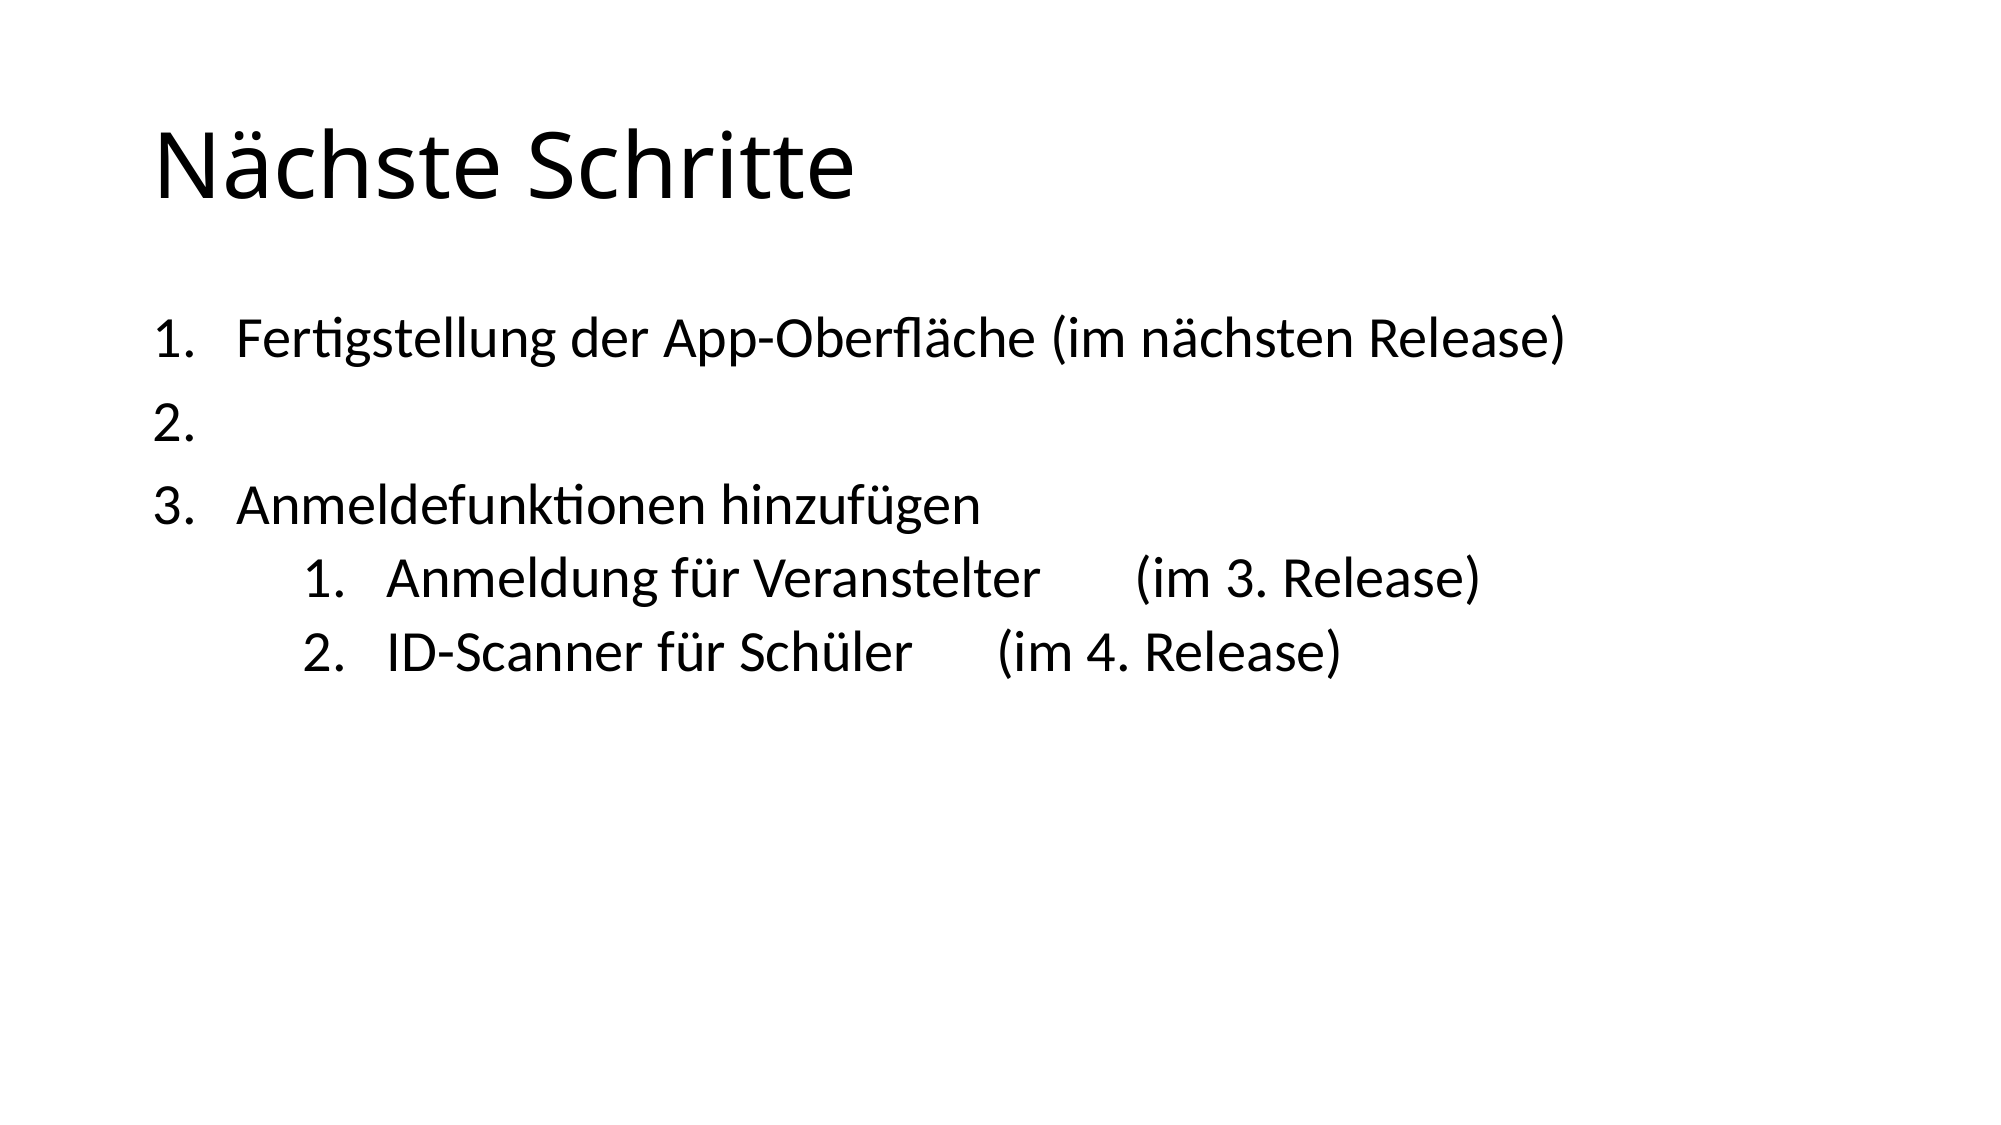

# Nächste Schritte
Fertigstellung der App-Oberfläche (im nächsten Release)
Anmeldefunktionen hinzufügen
Anmeldung für Veranstelter (im 3. Release)
ID-Scanner für Schüler		(im 4. Release)